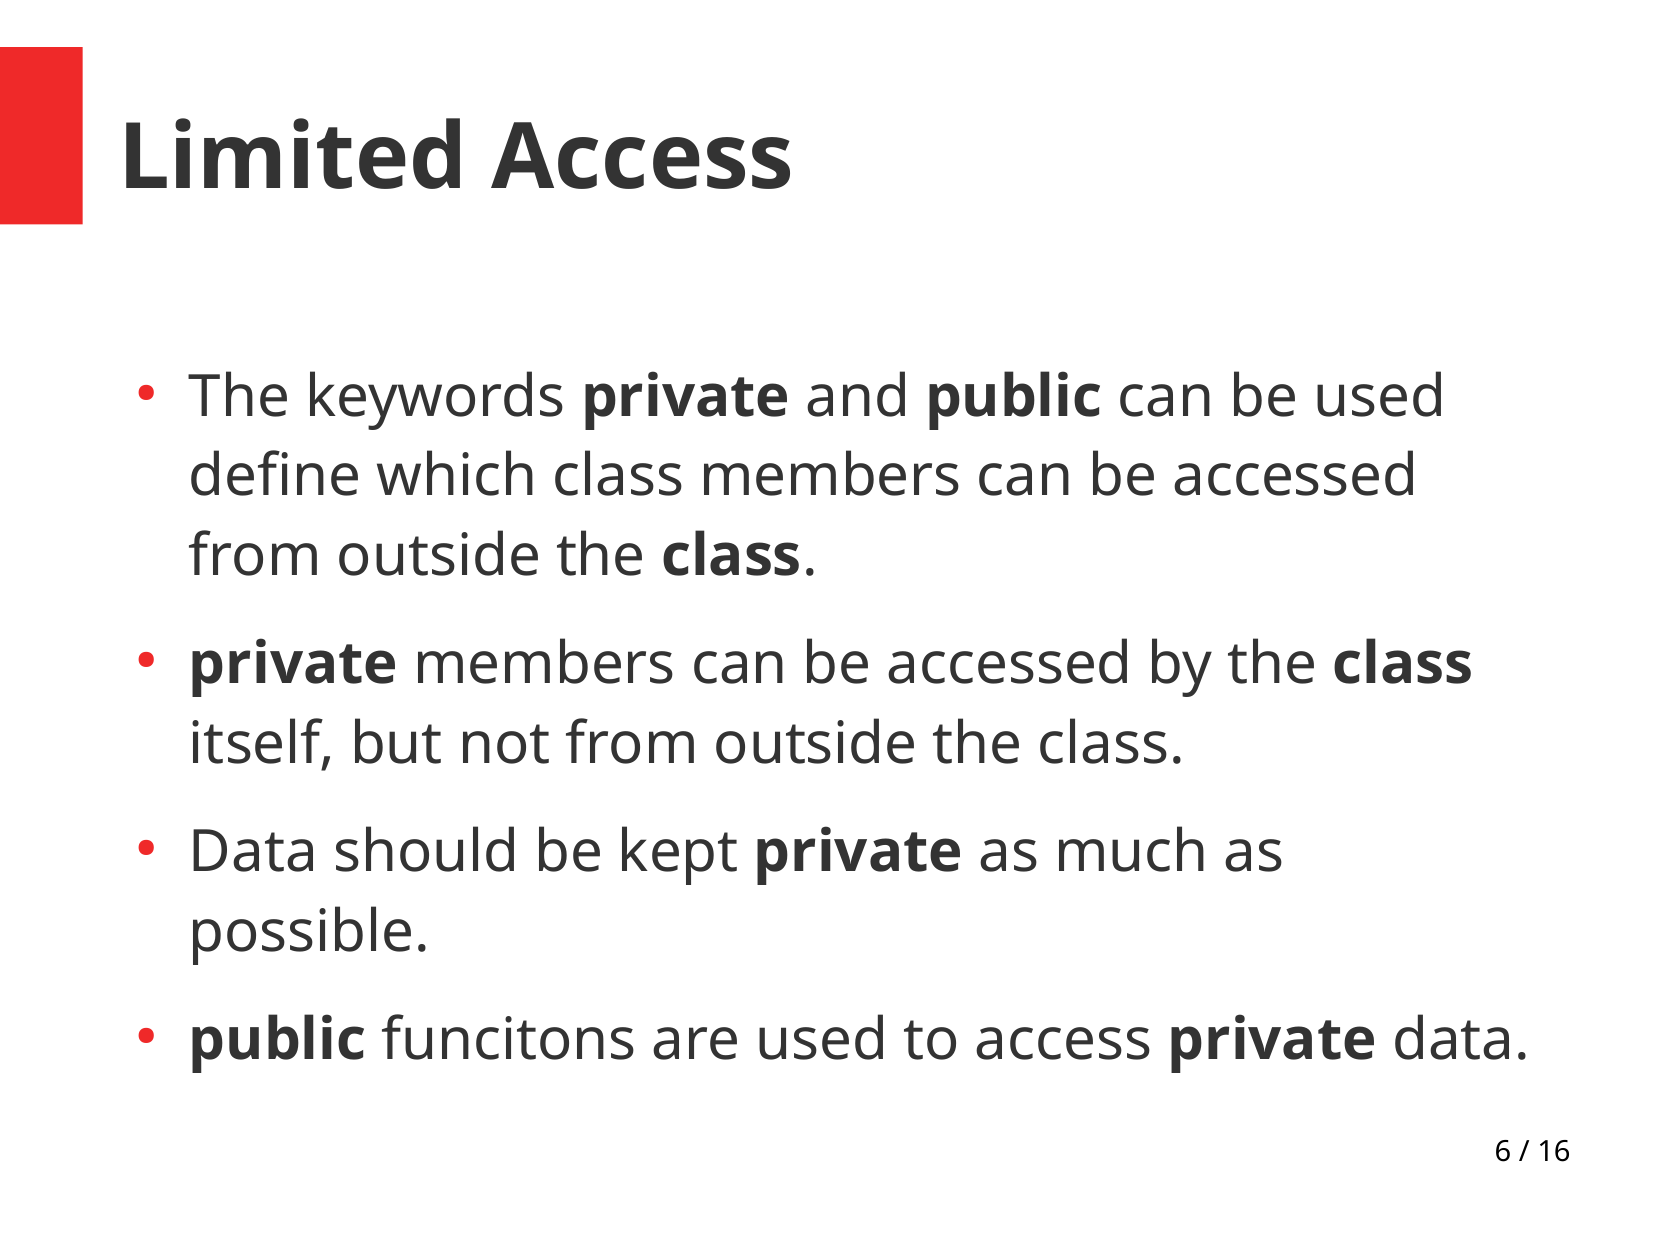

# Limited Access
The keywords private and public can be used define which class members can be accessed from outside the class.
private members can be accessed by the class itself, but not from outside the class.
Data should be kept private as much as possible.
public funcitons are used to access private data.
6